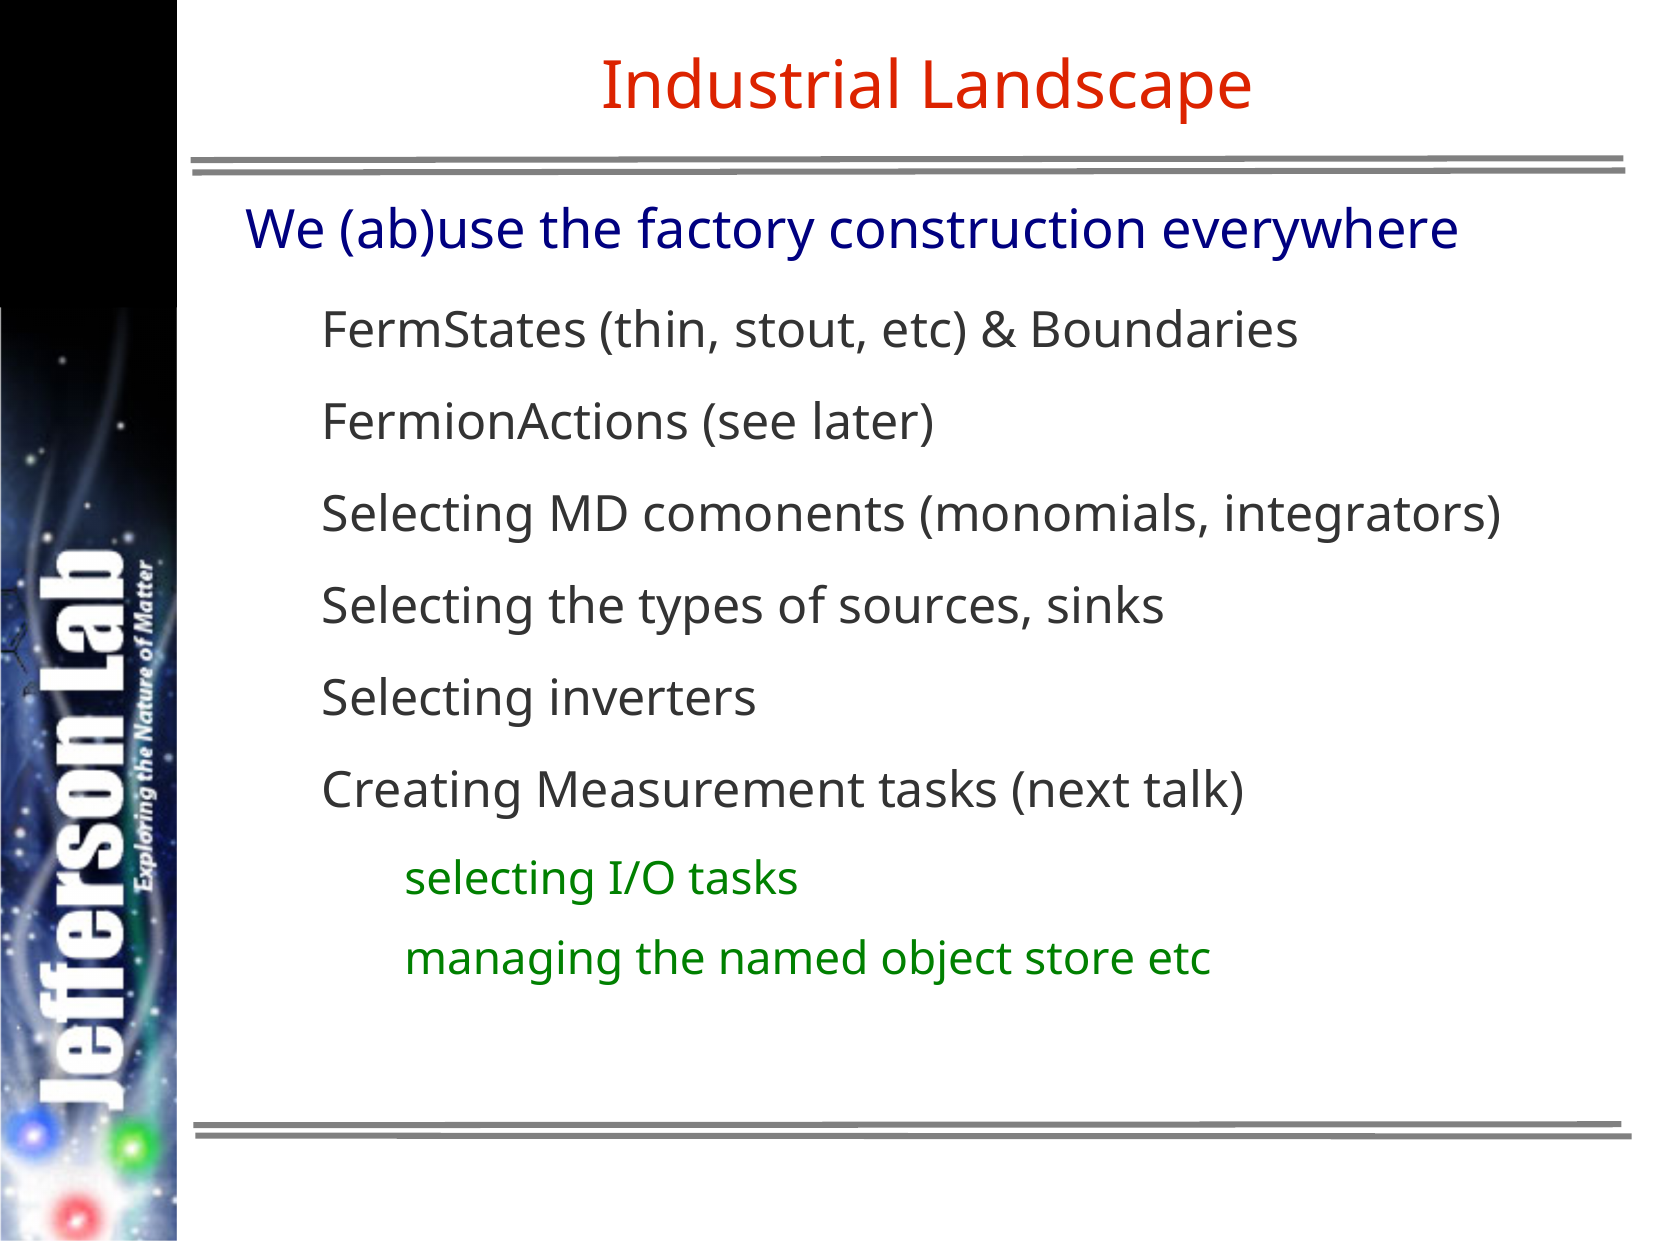

# Industrial Landscape
We (ab)use the factory construction everywhere
FermStates (thin, stout, etc) & Boundaries
FermionActions (see later)
Selecting MD comonents (monomials, integrators)
Selecting the types of sources, sinks
Selecting inverters
Creating Measurement tasks (next talk)
selecting I/O tasks
managing the named object store etc